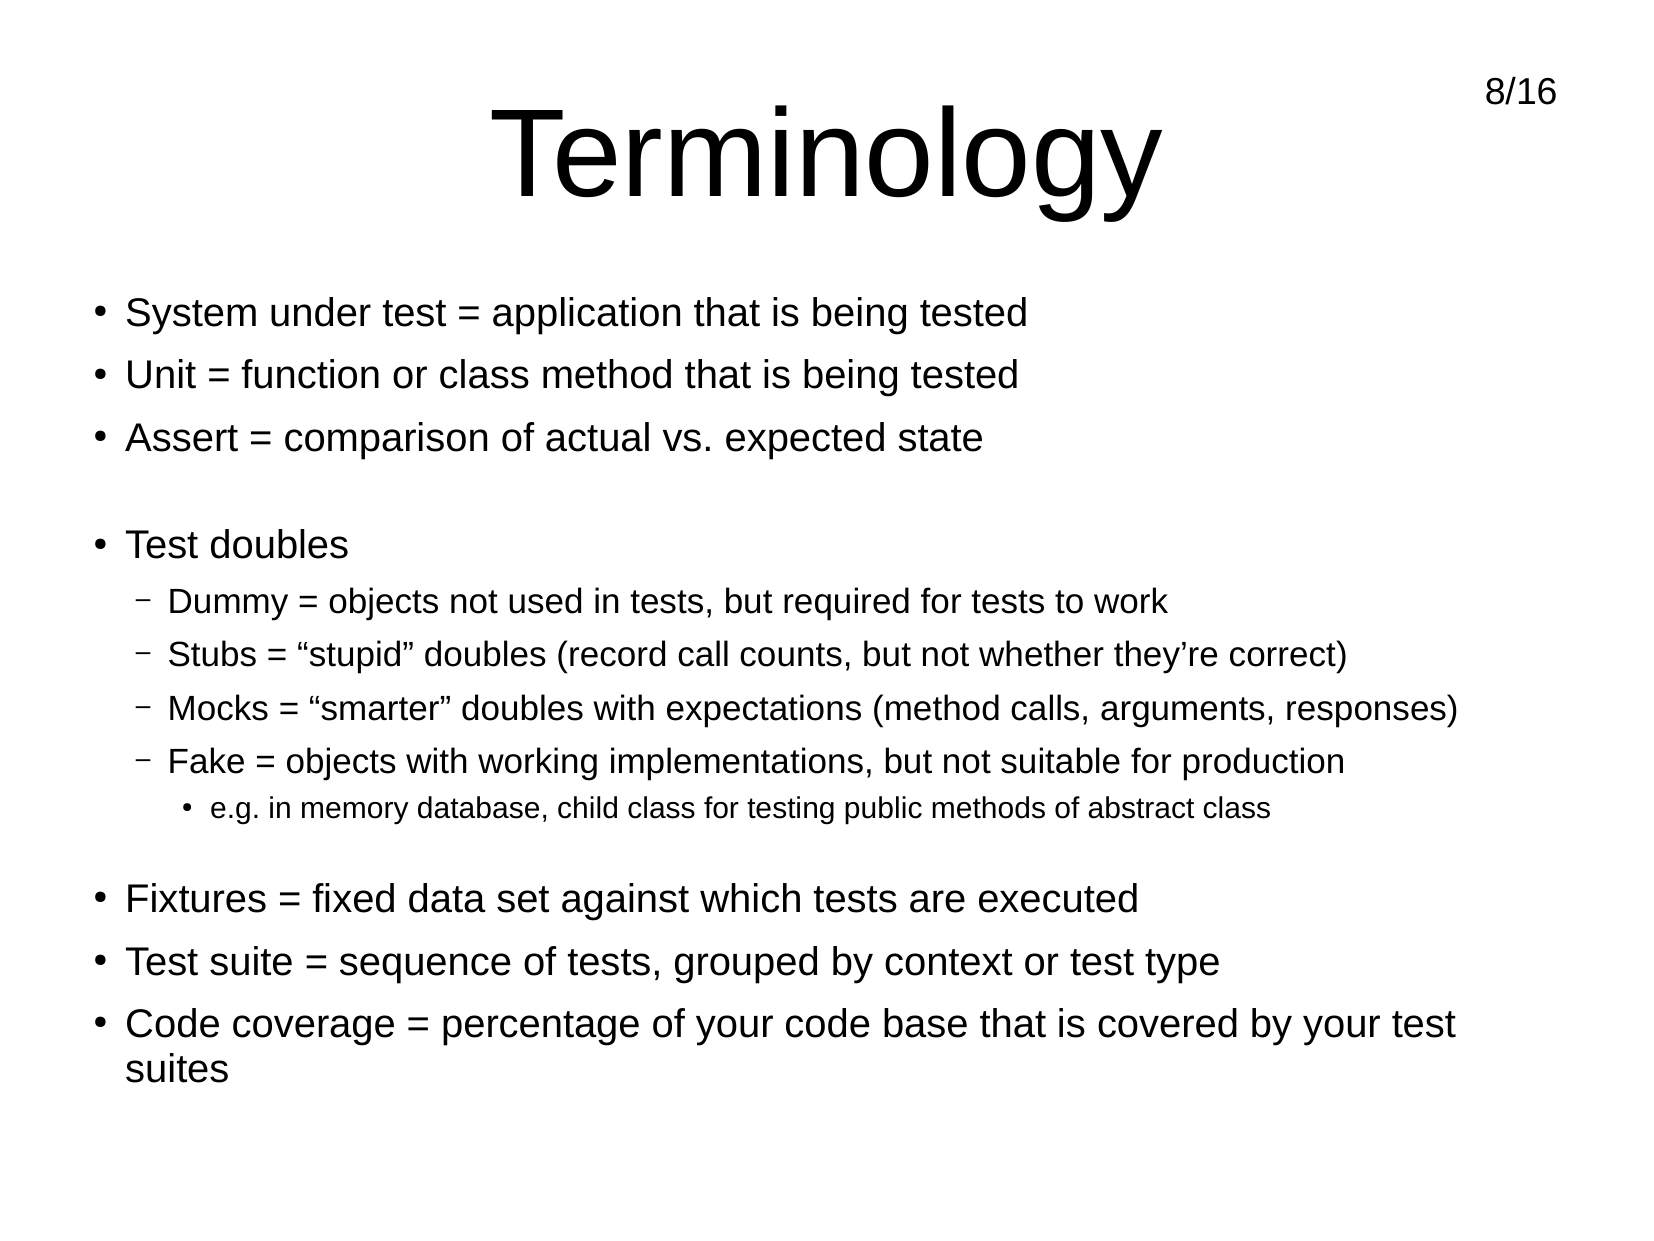

# Terminology
System under test = application that is being tested
Unit = function or class method that is being tested
Assert = comparison of actual vs. expected state
Test doubles
Dummy = objects not used in tests, but required for tests to work
Stubs = “stupid” doubles (record call counts, but not whether they’re correct)
Mocks = “smarter” doubles with expectations (method calls, arguments, responses)
Fake = objects with working implementations, but not suitable for production
e.g. in memory database, child class for testing public methods of abstract class
Fixtures = fixed data set against which tests are executed
Test suite = sequence of tests, grouped by context or test type
Code coverage = percentage of your code base that is covered by your test suites